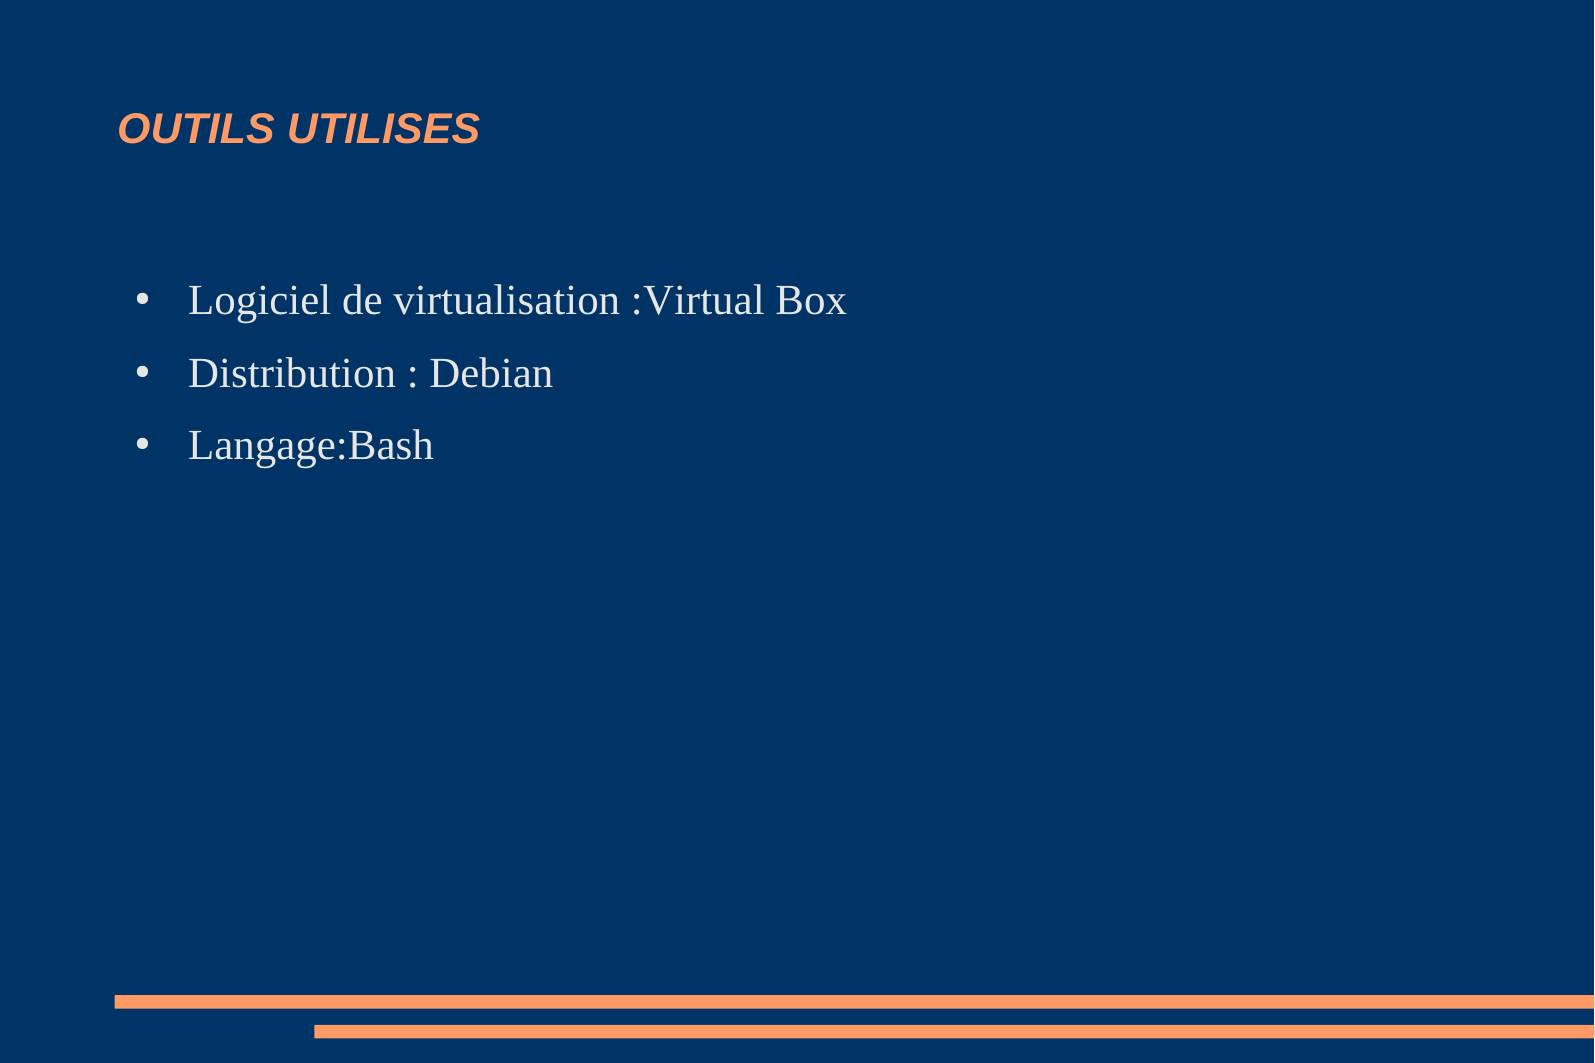

# OUTILS UTILISES
Logiciel de virtualisation :Virtual Box
Distribution : Debian
Langage:Bash